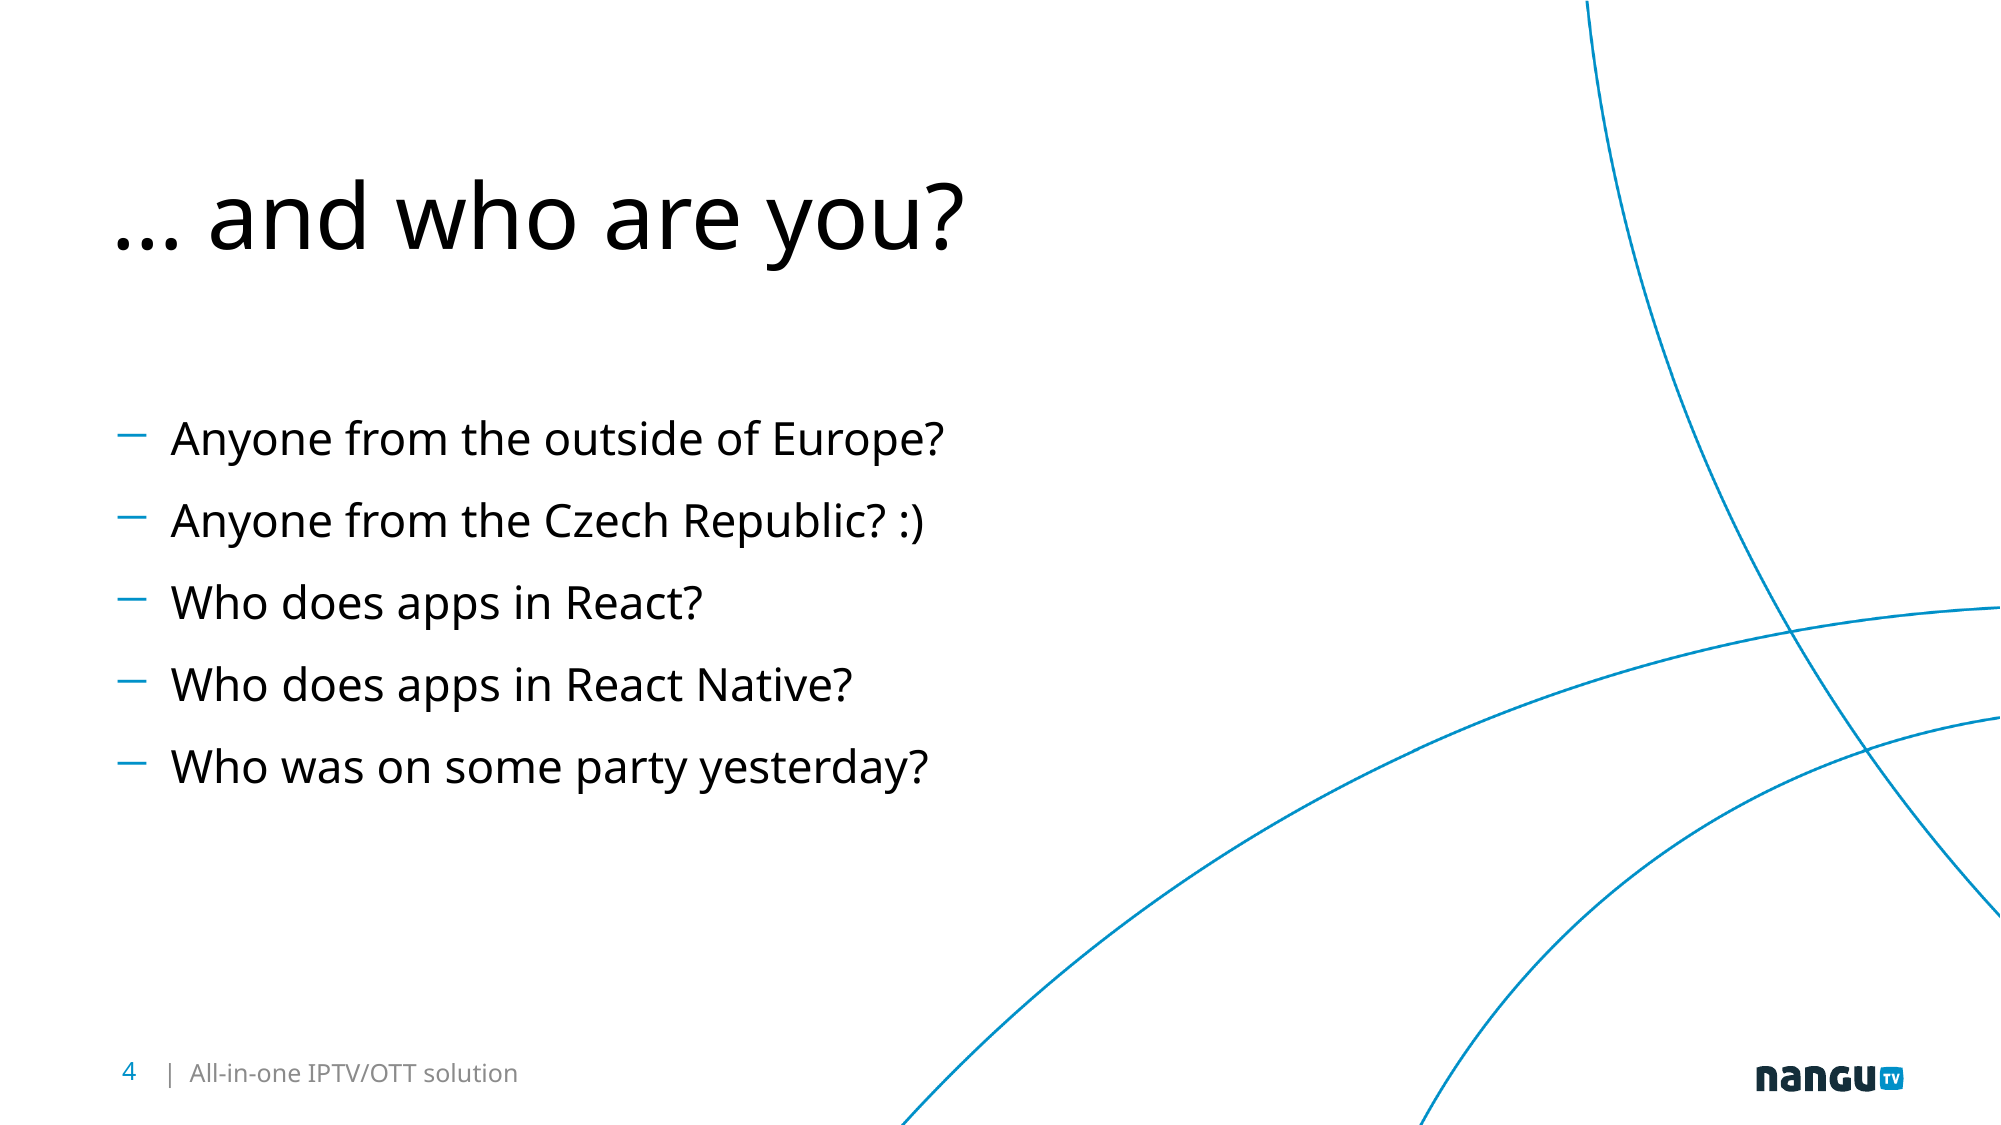

# … and who are you?
Anyone from the outside of Europe?
Anyone from the Czech Republic? :)
Who does apps in React?
Who does apps in React Native?
Who was on some party yesterday?
| All-in-one IPTV/OTT solution